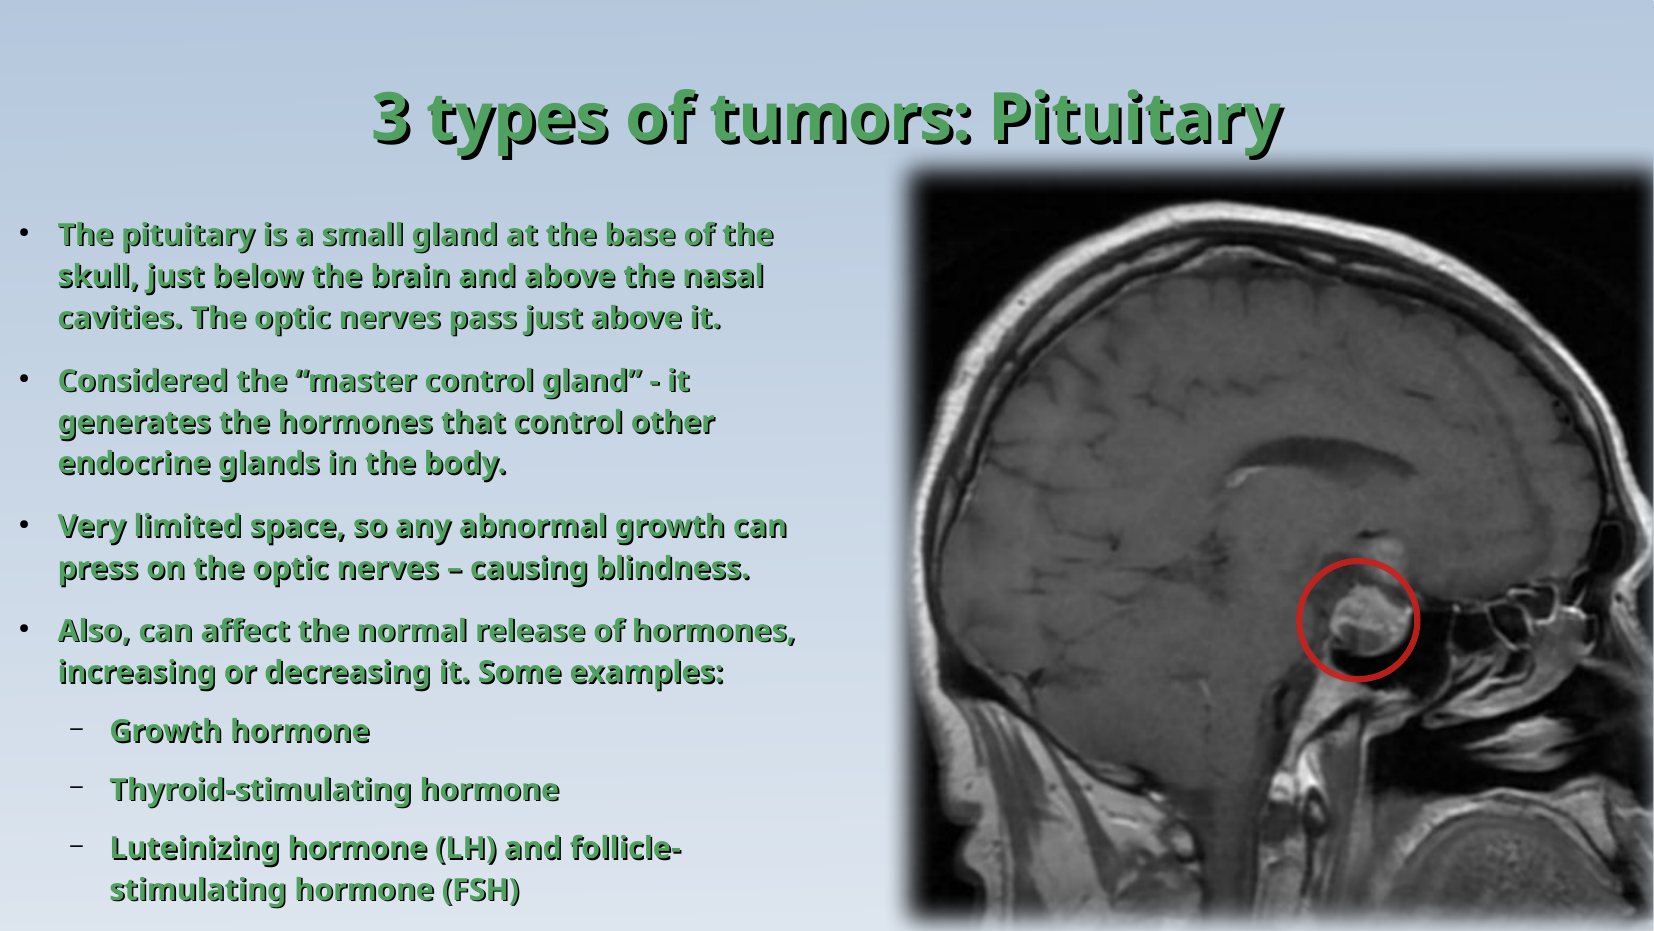

# 3 types of tumors: Pituitary
The pituitary is a small gland at the base of the skull, just below the brain and above the nasal cavities. The optic nerves pass just above it.
Considered the “master control gland” - it generates the hormones that control other endocrine glands in the body.
Very limited space, so any abnormal growth can press on the optic nerves – causing blindness.
Also, can affect the normal release of hormones, increasing or decreasing it. Some examples:
Growth hormone
Thyroid-stimulating hormone
Luteinizing hormone (LH) and follicle-stimulating hormone (FSH)